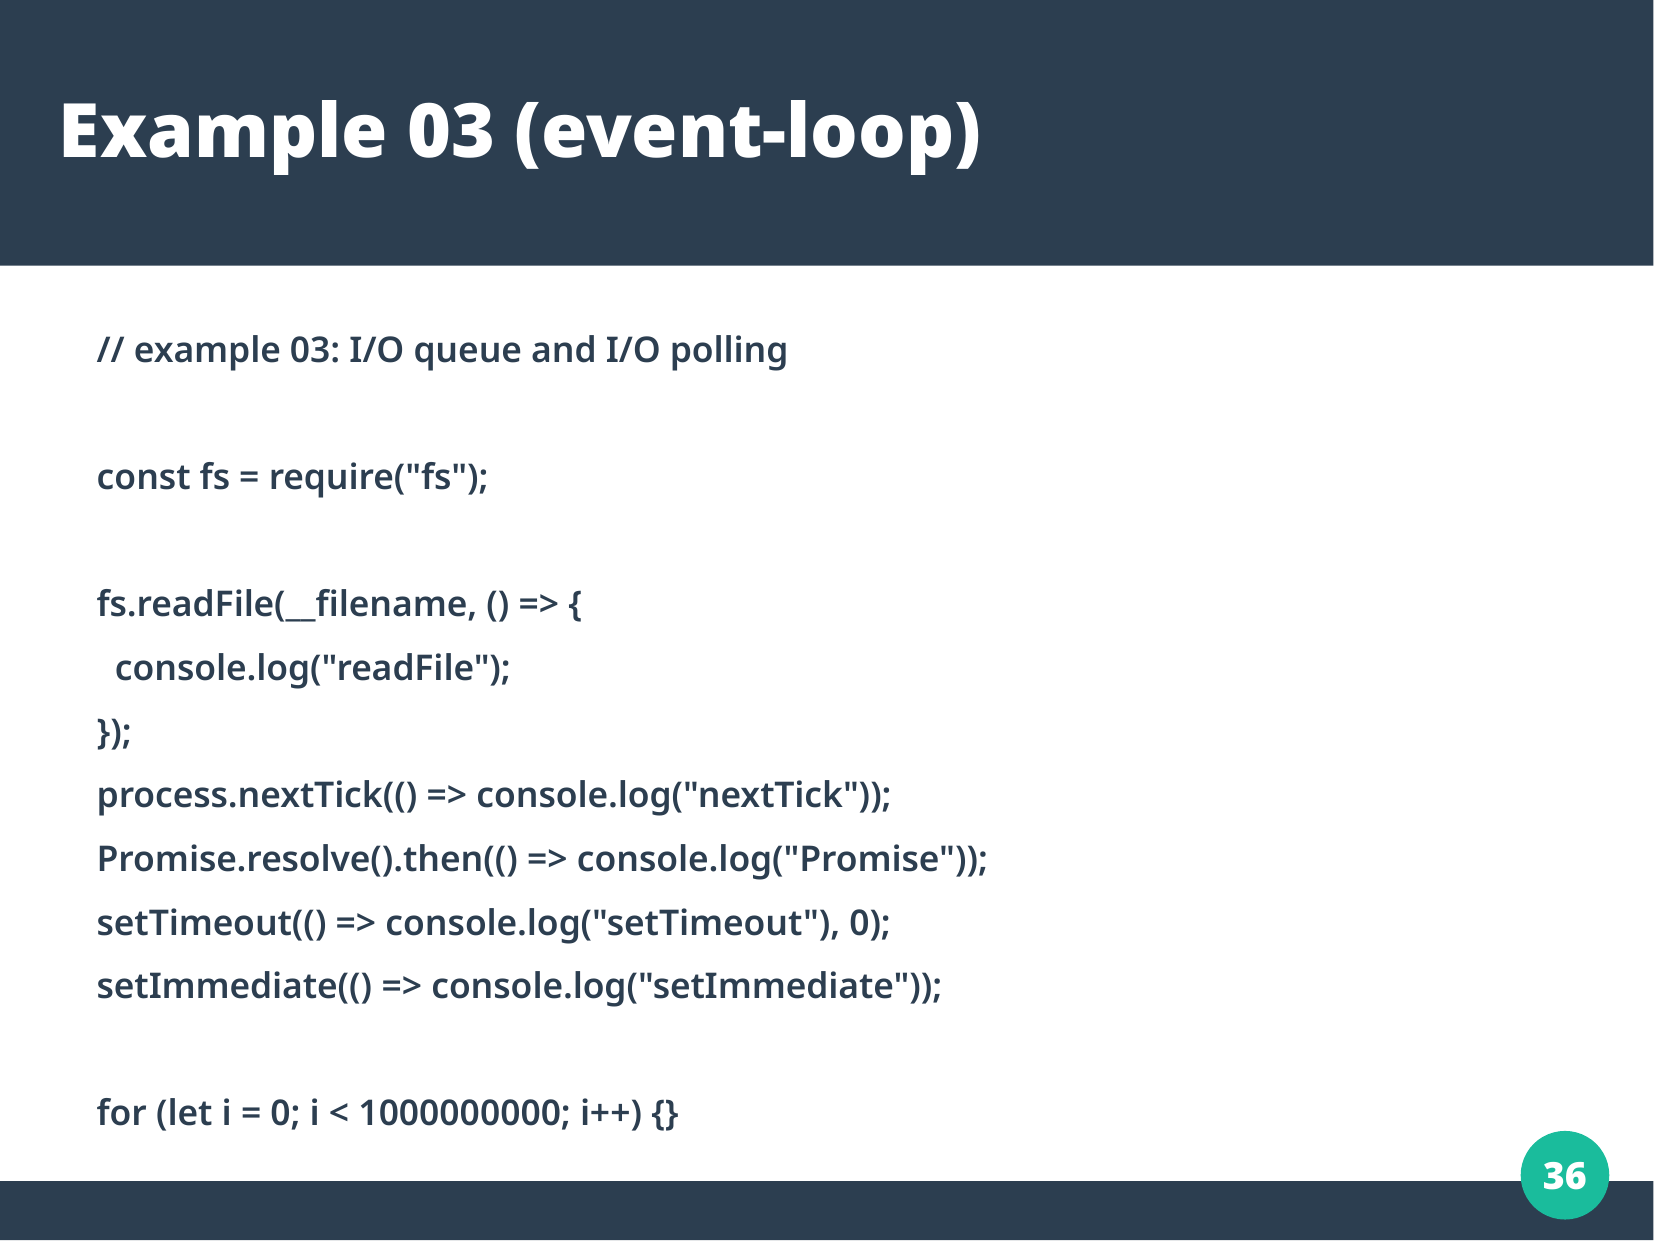

# Example 03 (event-loop)
// example 03: I/O queue and I/O polling
const fs = require("fs");
fs.readFile(__filename, () => {
 console.log("readFile");
});
process.nextTick(() => console.log("nextTick"));
Promise.resolve().then(() => console.log("Promise"));
setTimeout(() => console.log("setTimeout"), 0);
setImmediate(() => console.log("setImmediate"));
for (let i = 0; i < 1000000000; i++) {}
36